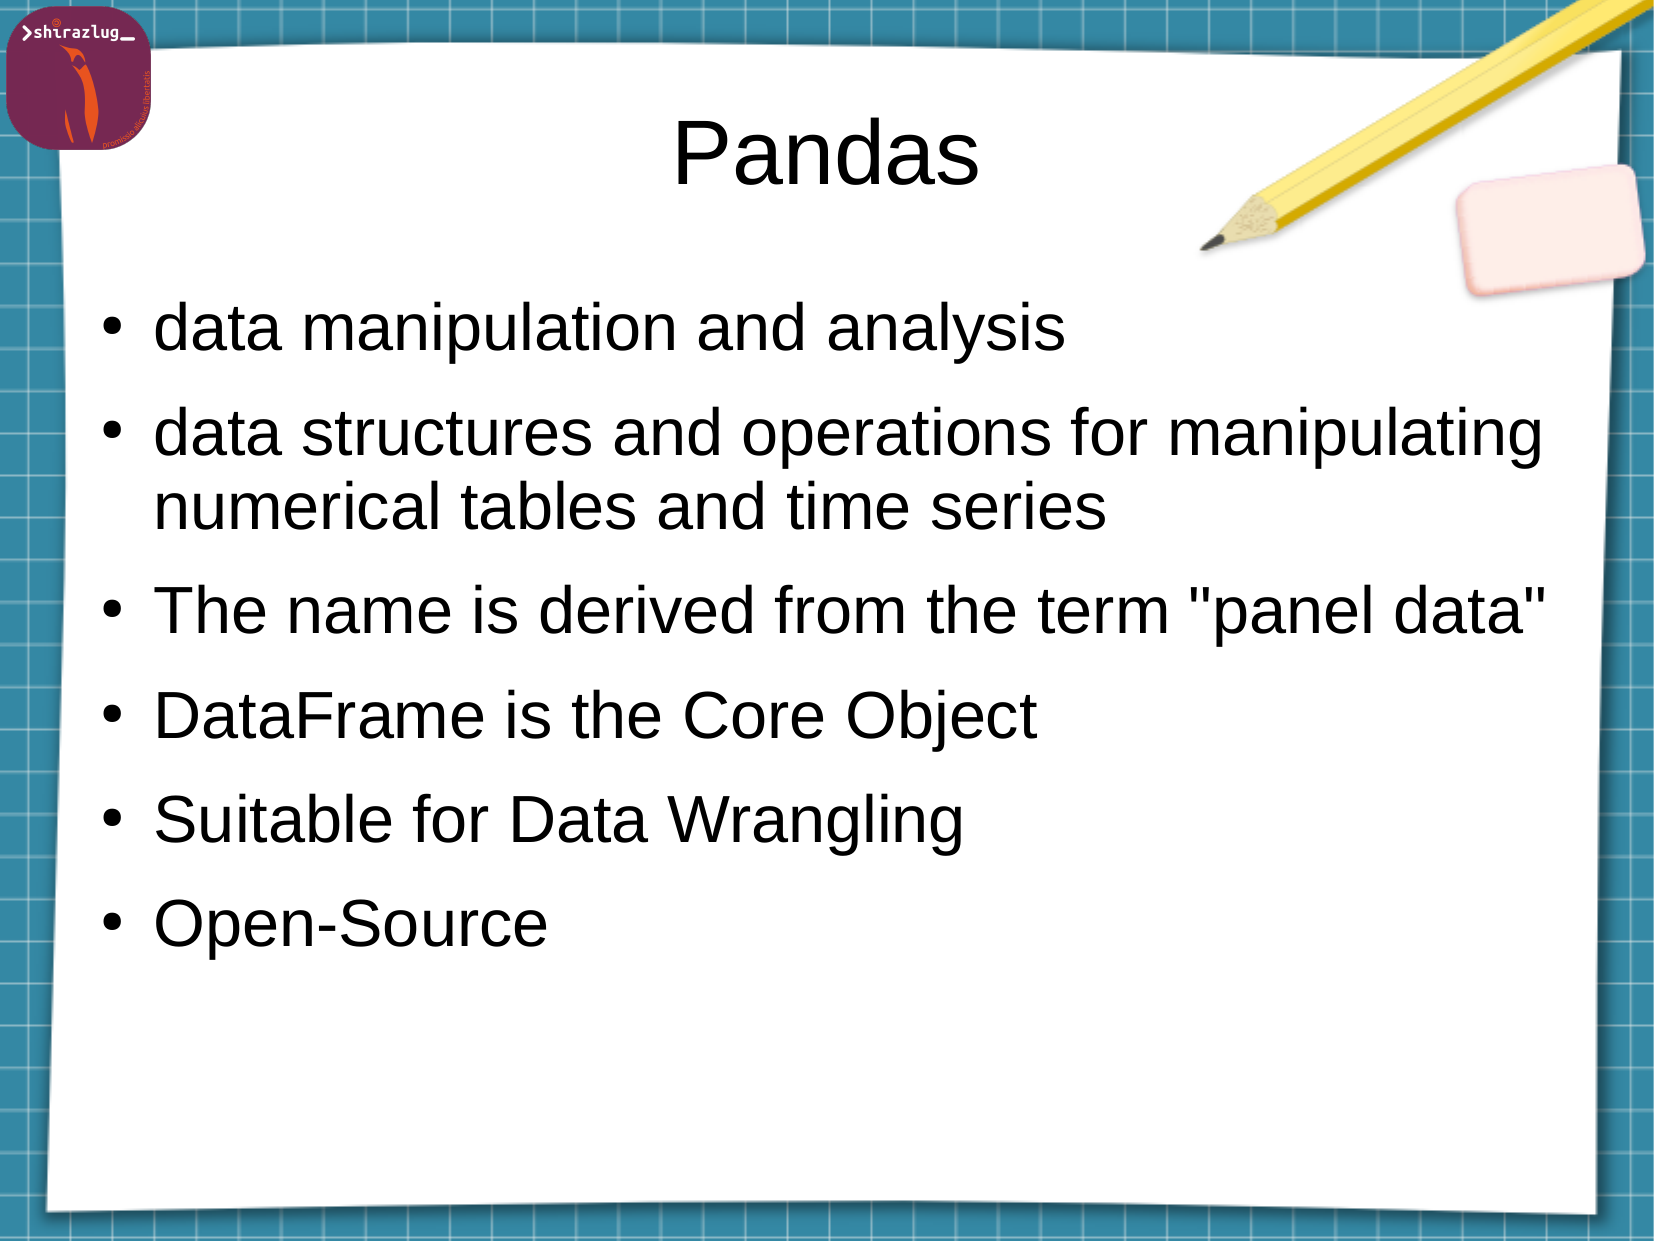

# Pandas
data manipulation and analysis
data structures and operations for manipulating numerical tables and time series
The name is derived from the term "panel data"
DataFrame is the Core Object
Suitable for Data Wrangling
Open-Source